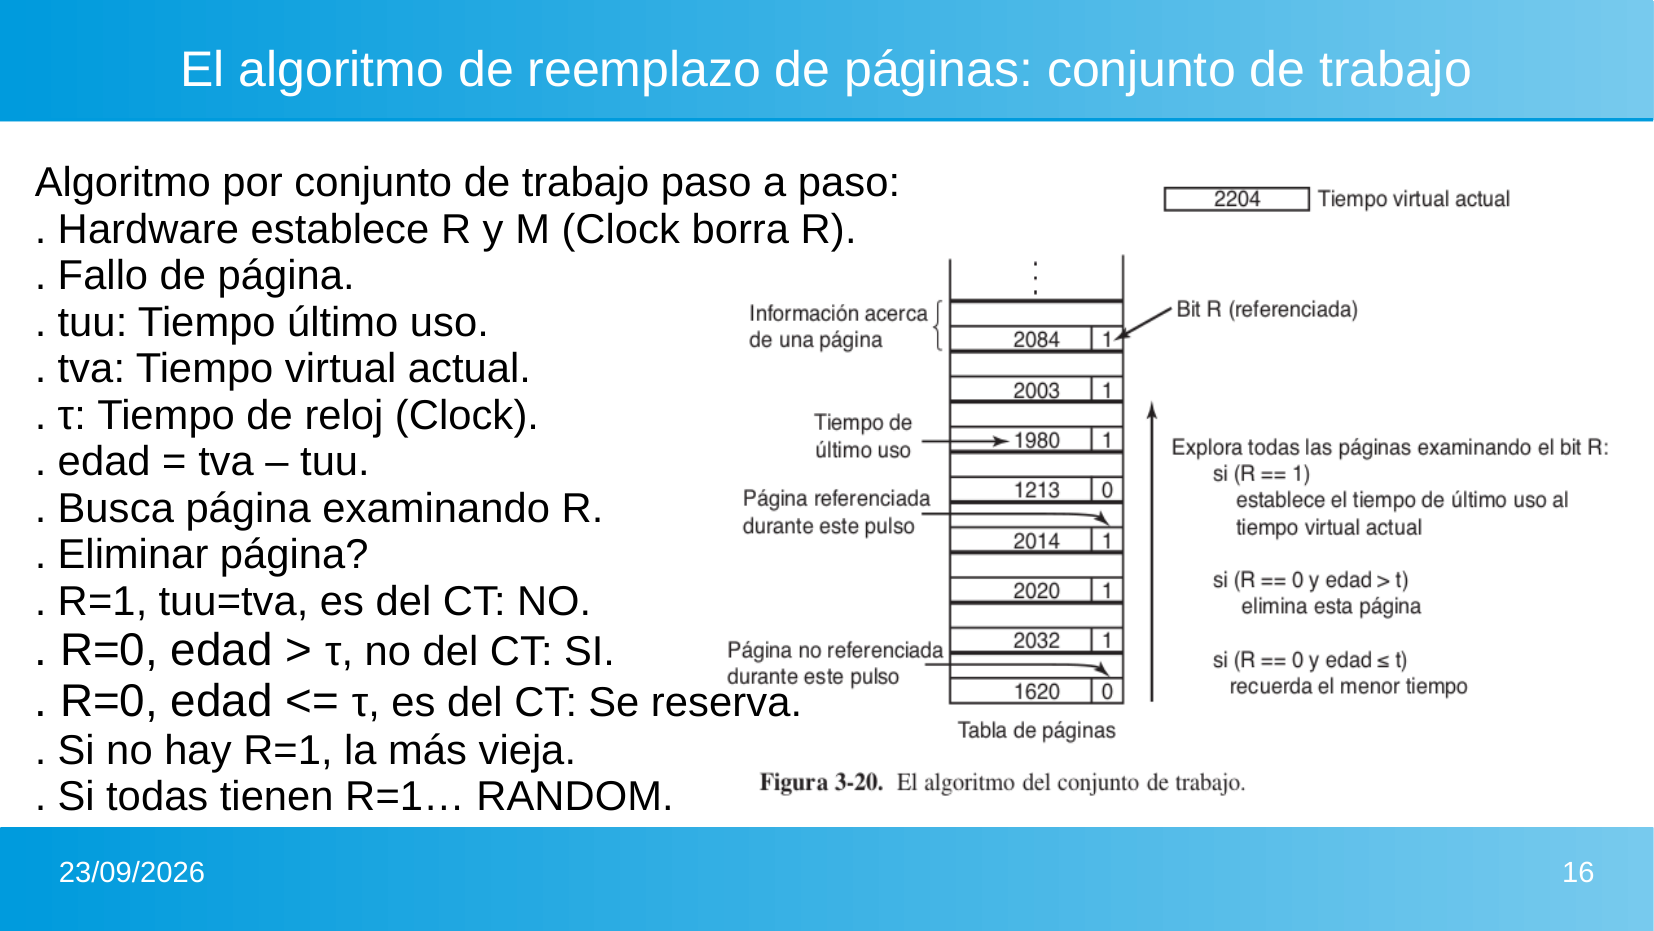

# El algoritmo de reemplazo de páginas: conjunto de trabajo
Algoritmo por conjunto de trabajo paso a paso:
. Hardware establece R y M (Clock borra R).
. Fallo de página.
. tuu: Tiempo último uso.
. tva: Tiempo virtual actual.
. τ: Tiempo de reloj (Clock).
. edad = tva – tuu.
. Busca página examinando R.
. Eliminar página?
. R=1, tuu=tva, es del CT: NO.
. R=0, edad > τ, no del CT: SI.
. R=0, edad <= τ, es del CT: Se reserva.
. Si no hay R=1, la más vieja.
. Si todas tienen R=1… RANDOM.
16